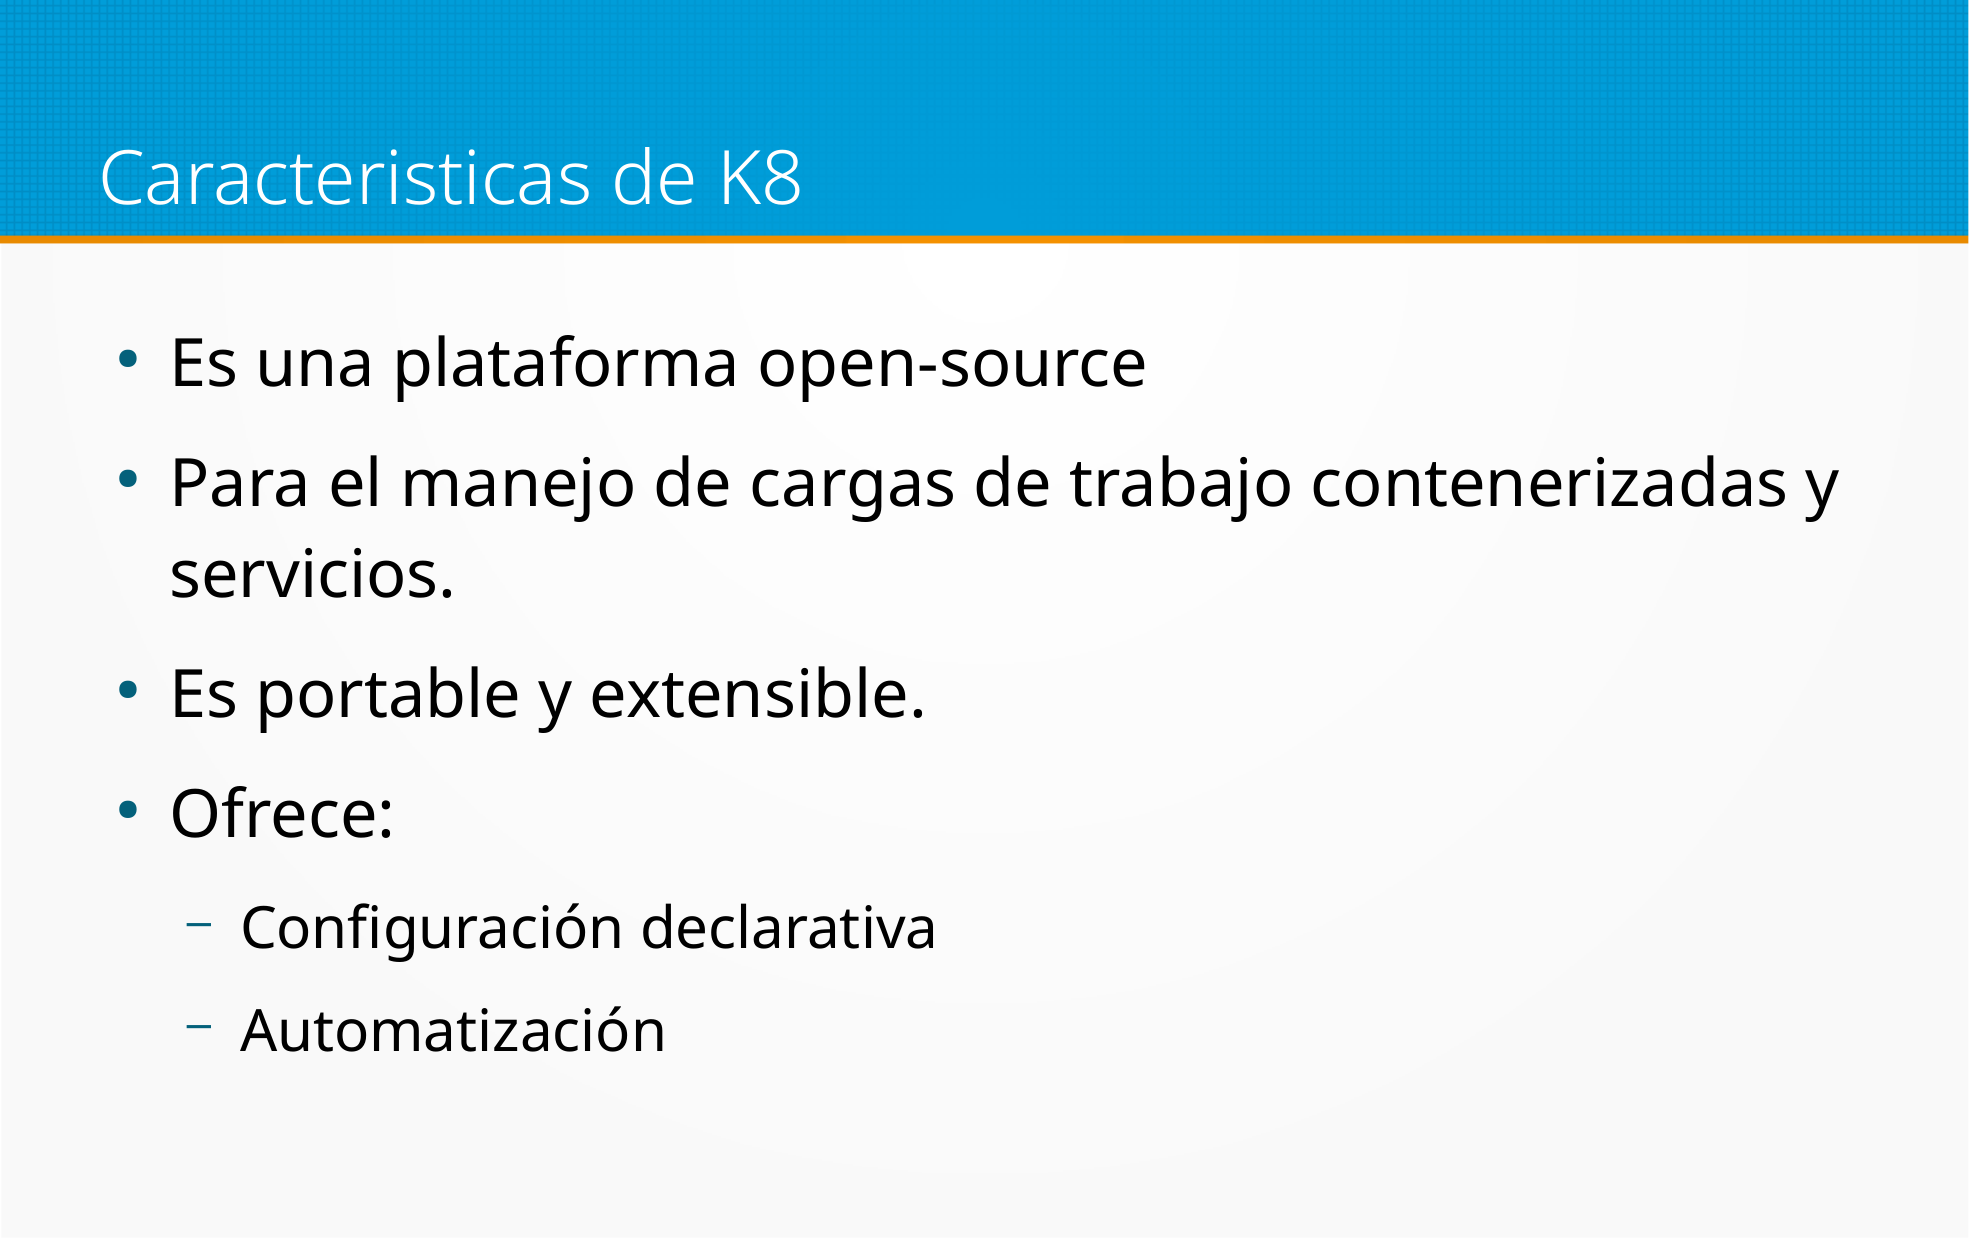

# Caracteristicas de K8
Es una plataforma open-source
Para el manejo de cargas de trabajo contenerizadas y servicios.
Es portable y extensible.
Ofrece:
Configuración declarativa
Automatización